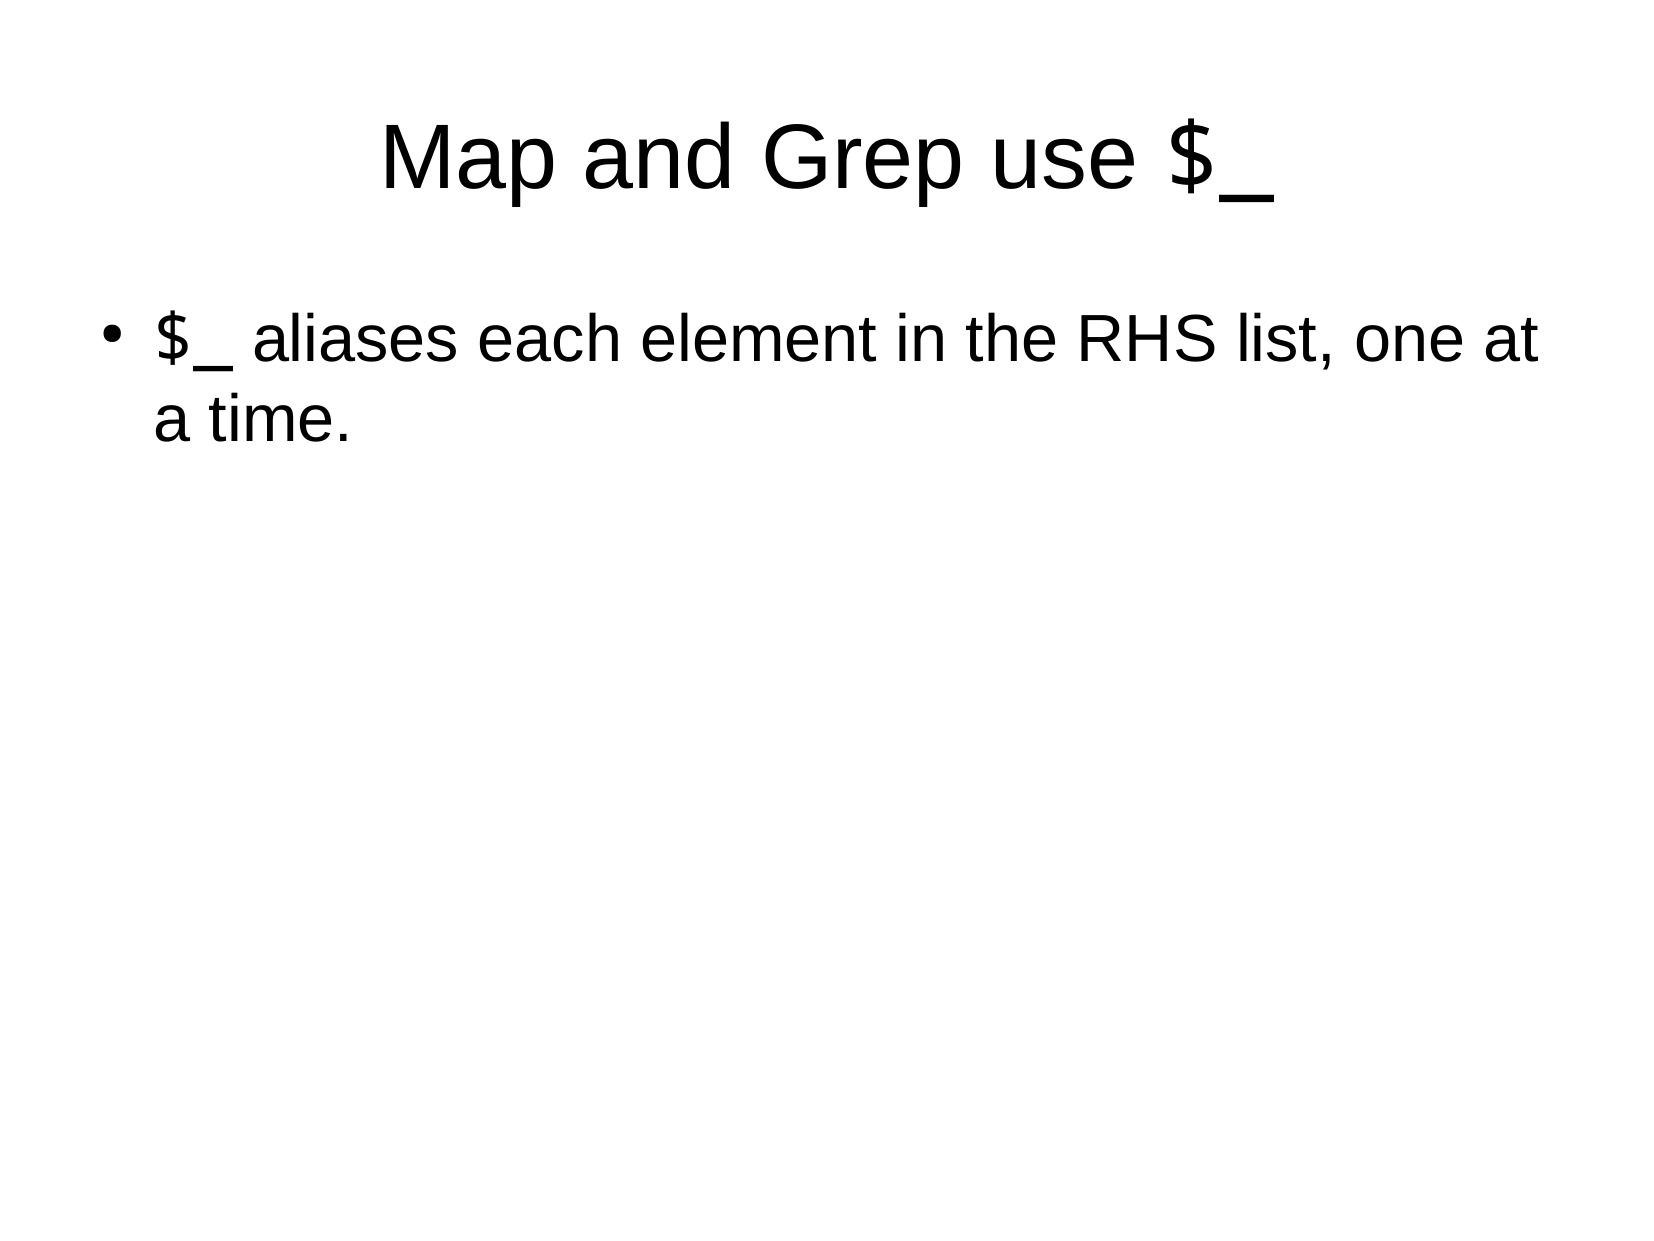

# Map and Grep use $_
$_ aliases each element in the RHS list, one at a time.